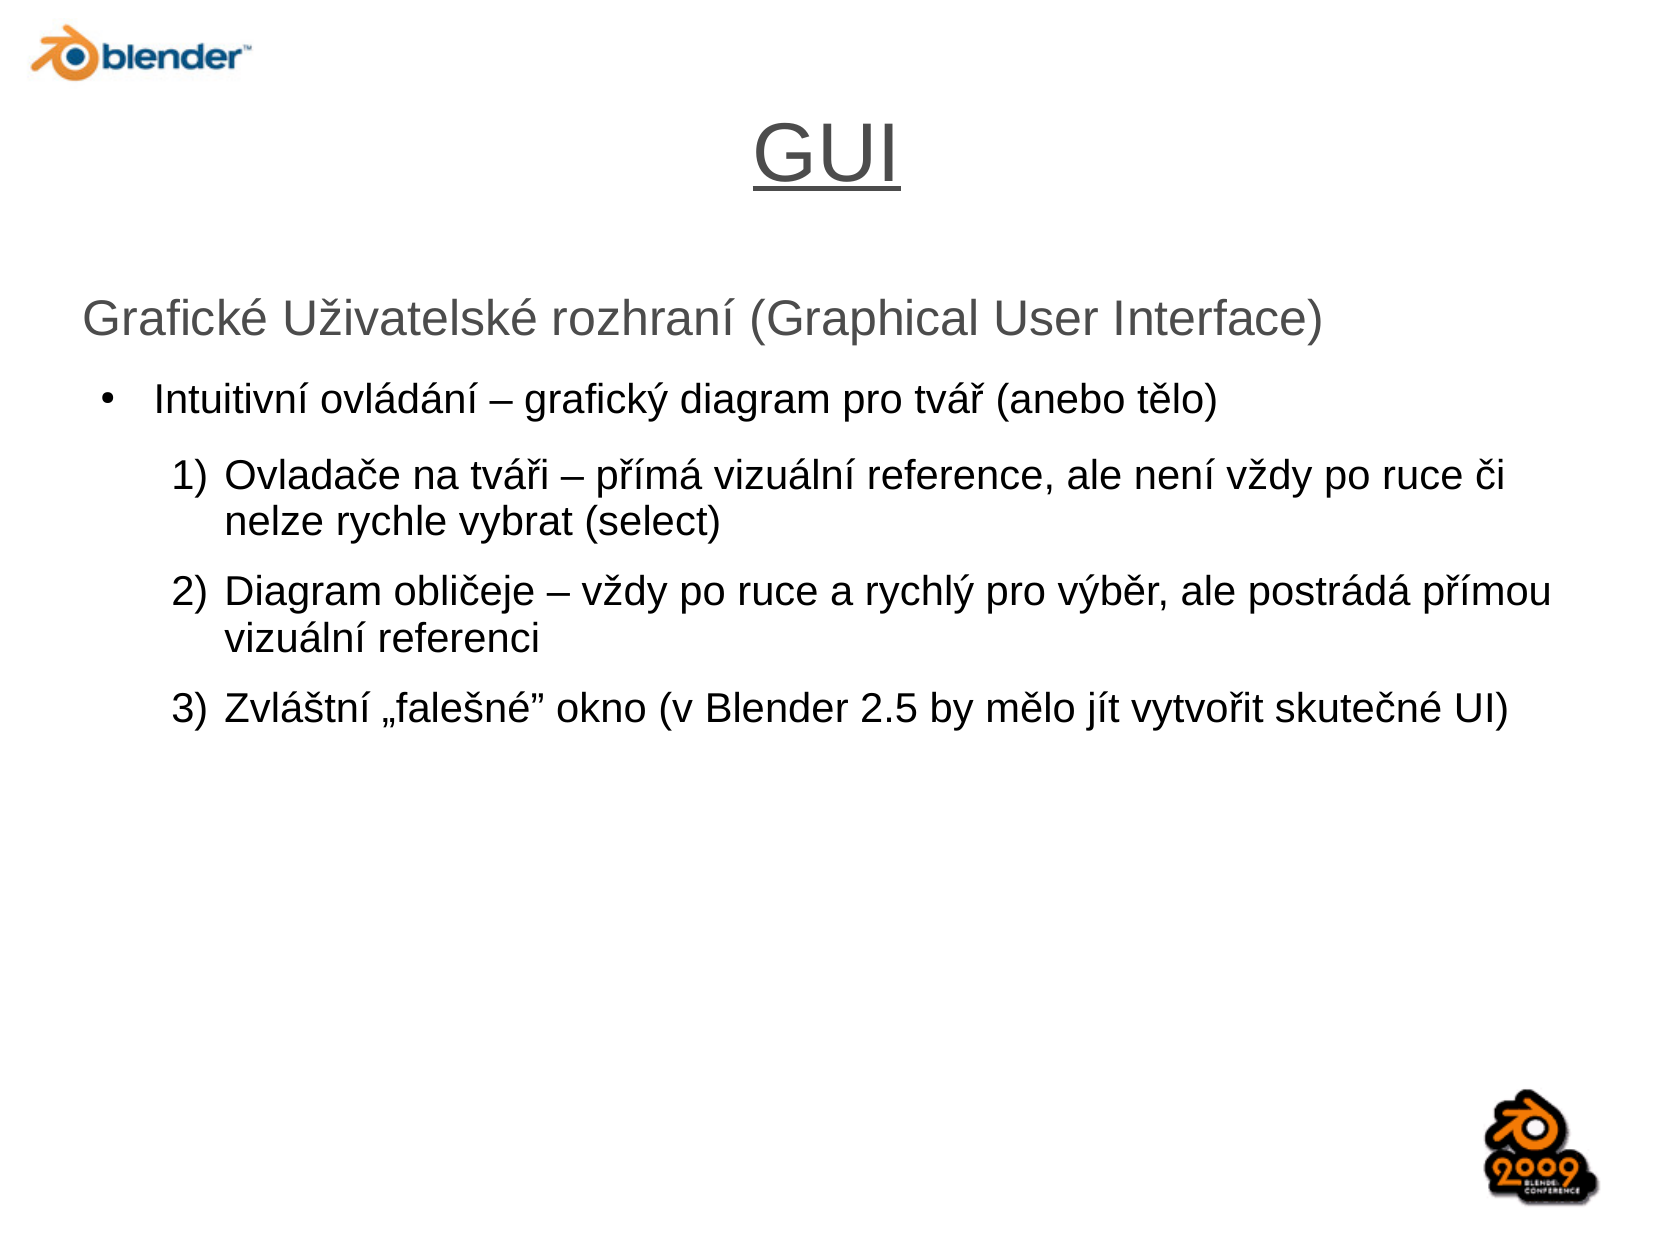

# GUI
Grafické Uživatelské rozhraní (Graphical User Interface)
Intuitivní ovládání – grafický diagram pro tvář (anebo tělo)
Ovladače na tváři – přímá vizuální reference, ale není vždy po ruce či nelze rychle vybrat (select)
Diagram obličeje – vždy po ruce a rychlý pro výběr, ale postrádá přímou vizuální referenci
Zvláštní „falešné” okno (v Blender 2.5 by mělo jít vytvořit skutečné UI)